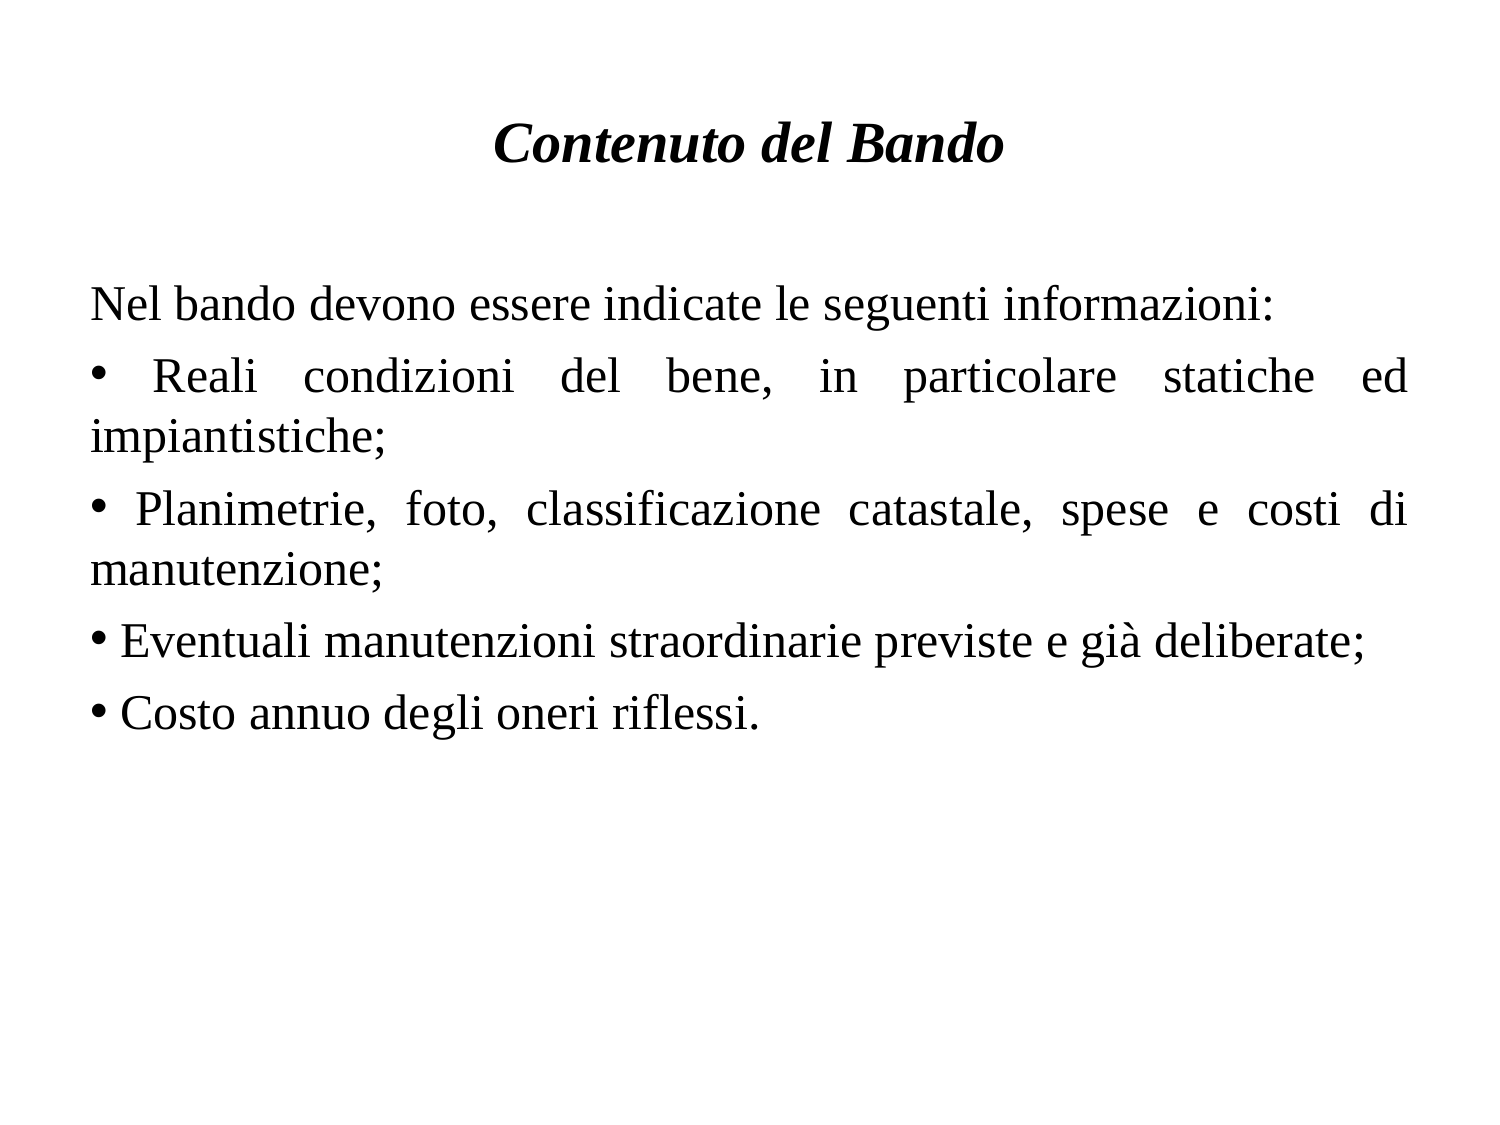

# Contenuto del Bando
Nel bando devono essere indicate le seguenti informazioni:
 Reali condizioni del bene, in particolare statiche ed impiantistiche;
 Planimetrie, foto, classificazione catastale, spese e costi di manutenzione;
 Eventuali manutenzioni straordinarie previste e già deliberate;
 Costo annuo degli oneri riflessi.